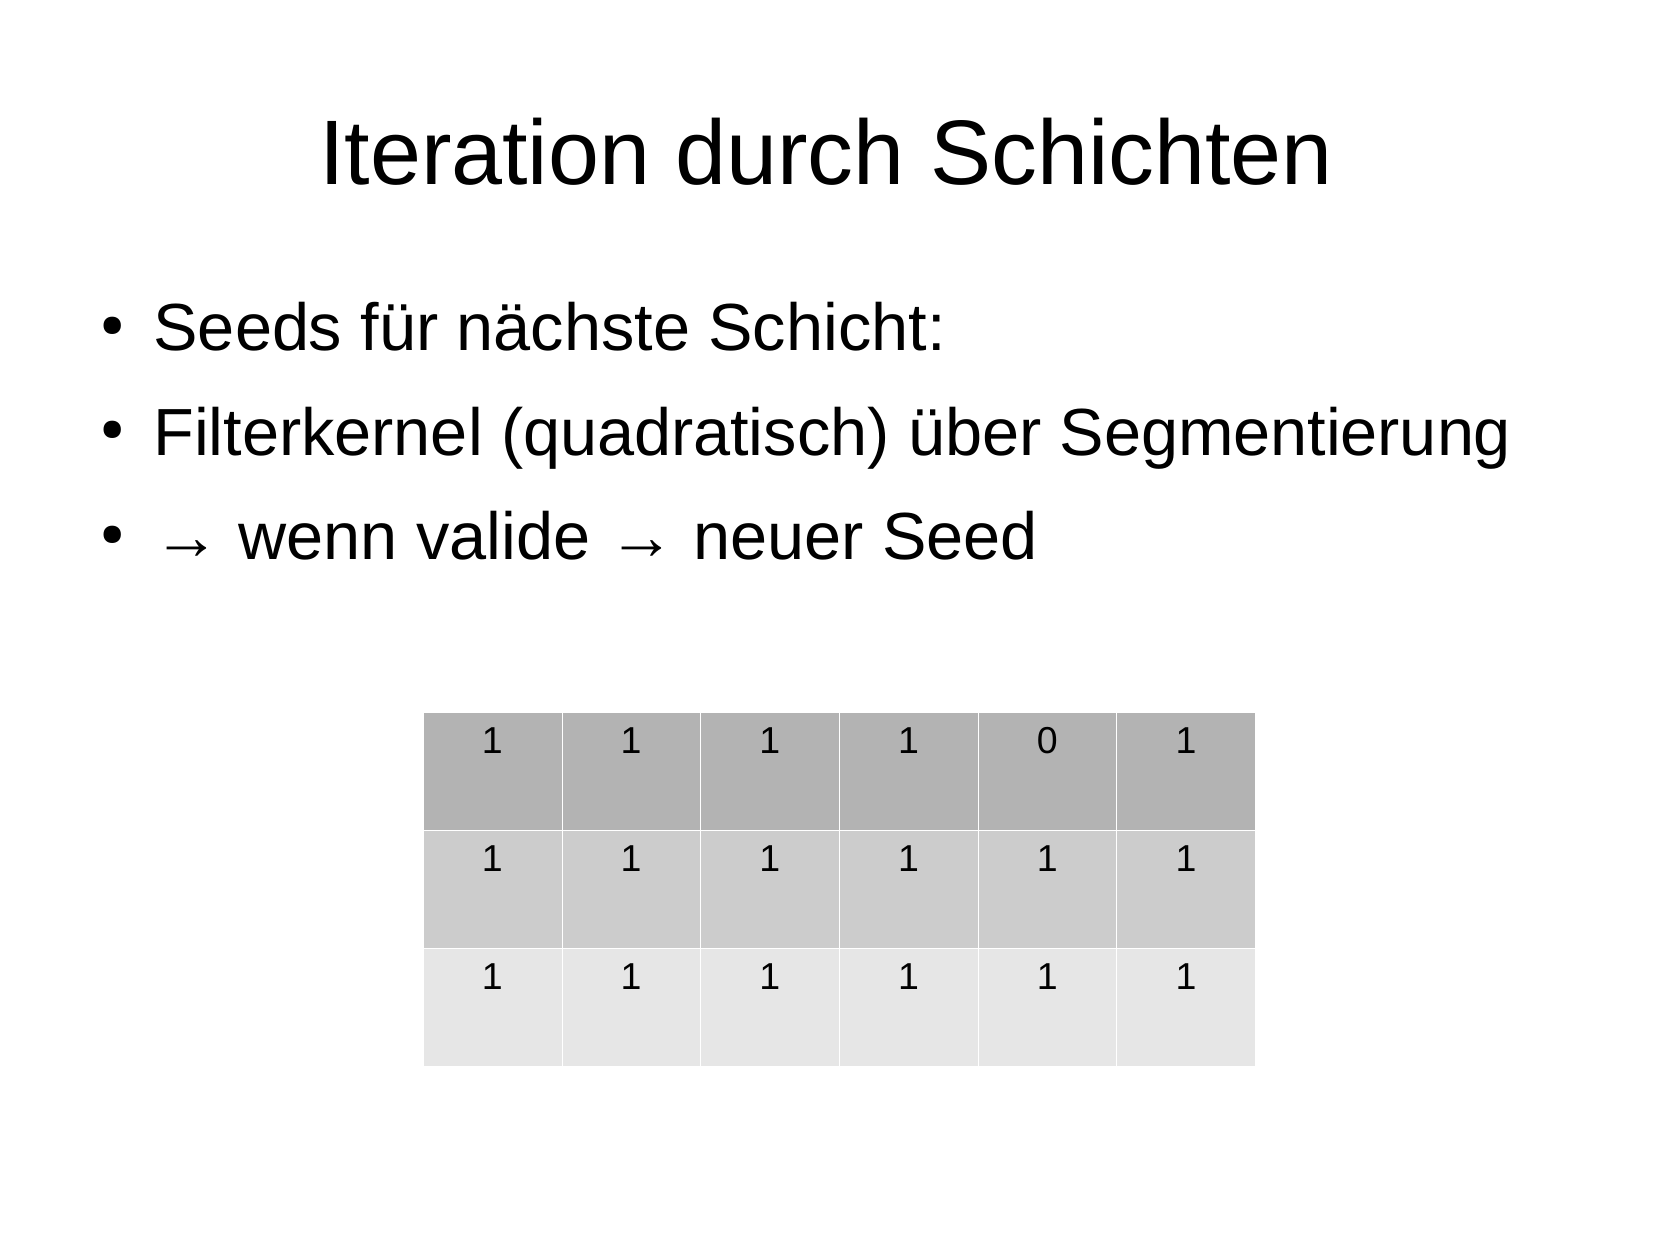

# Iteration durch Schichten
Seeds für nächste Schicht:
Filterkernel (quadratisch) über Segmentierung
→ wenn valide → neuer Seed
| 1 | 1 | 1 | 1 | 0 | 1 |
| --- | --- | --- | --- | --- | --- |
| 1 | 1 | 1 | 1 | 1 | 1 |
| 1 | 1 | 1 | 1 | 1 | 1 |